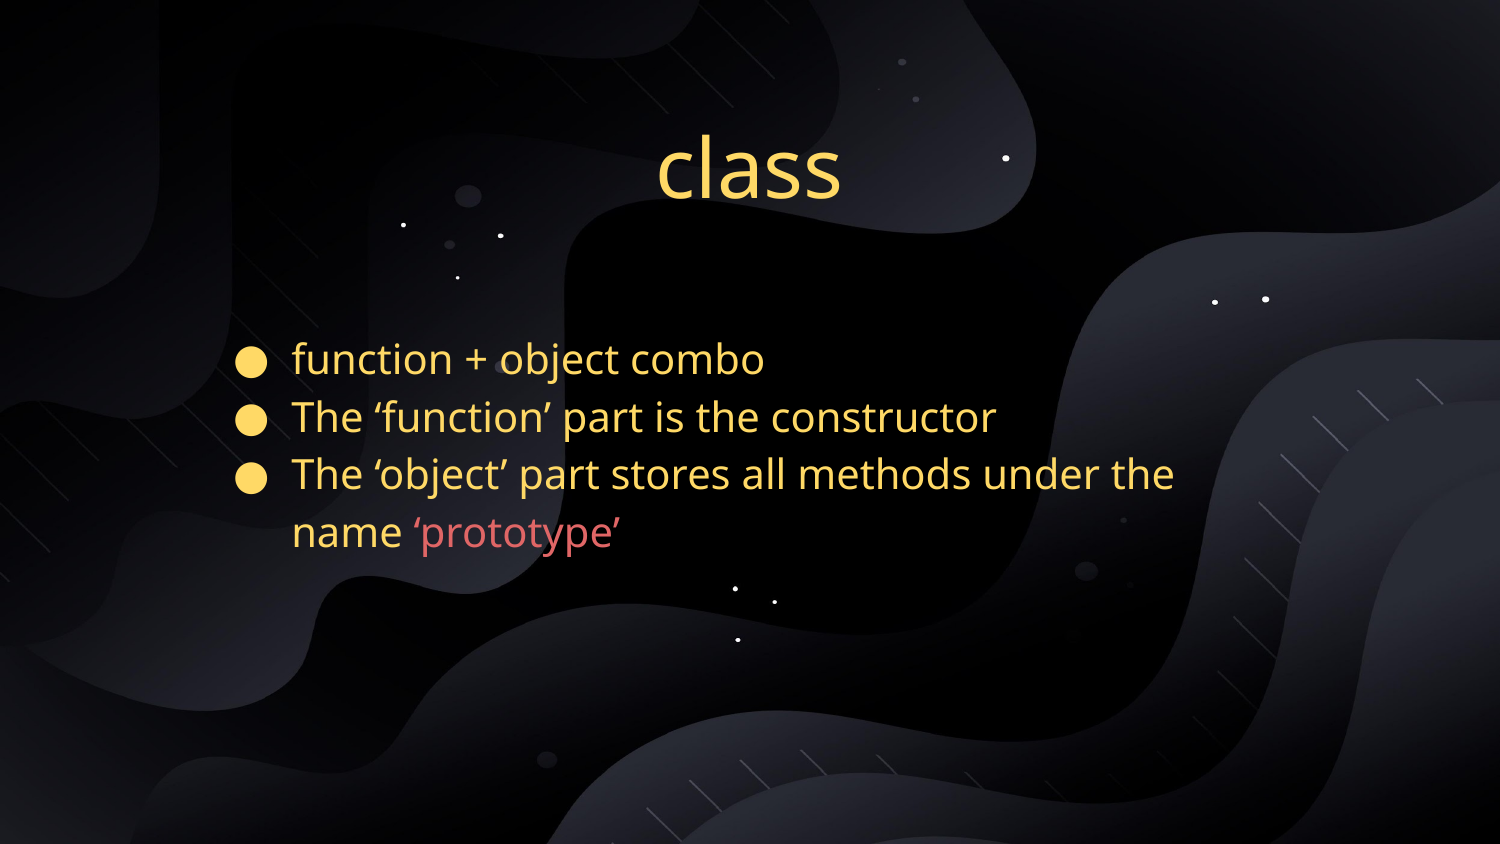

# class
function + object combo
The ‘function’ part is the constructor
The ‘object’ part stores all methods under the name ‘prototype’